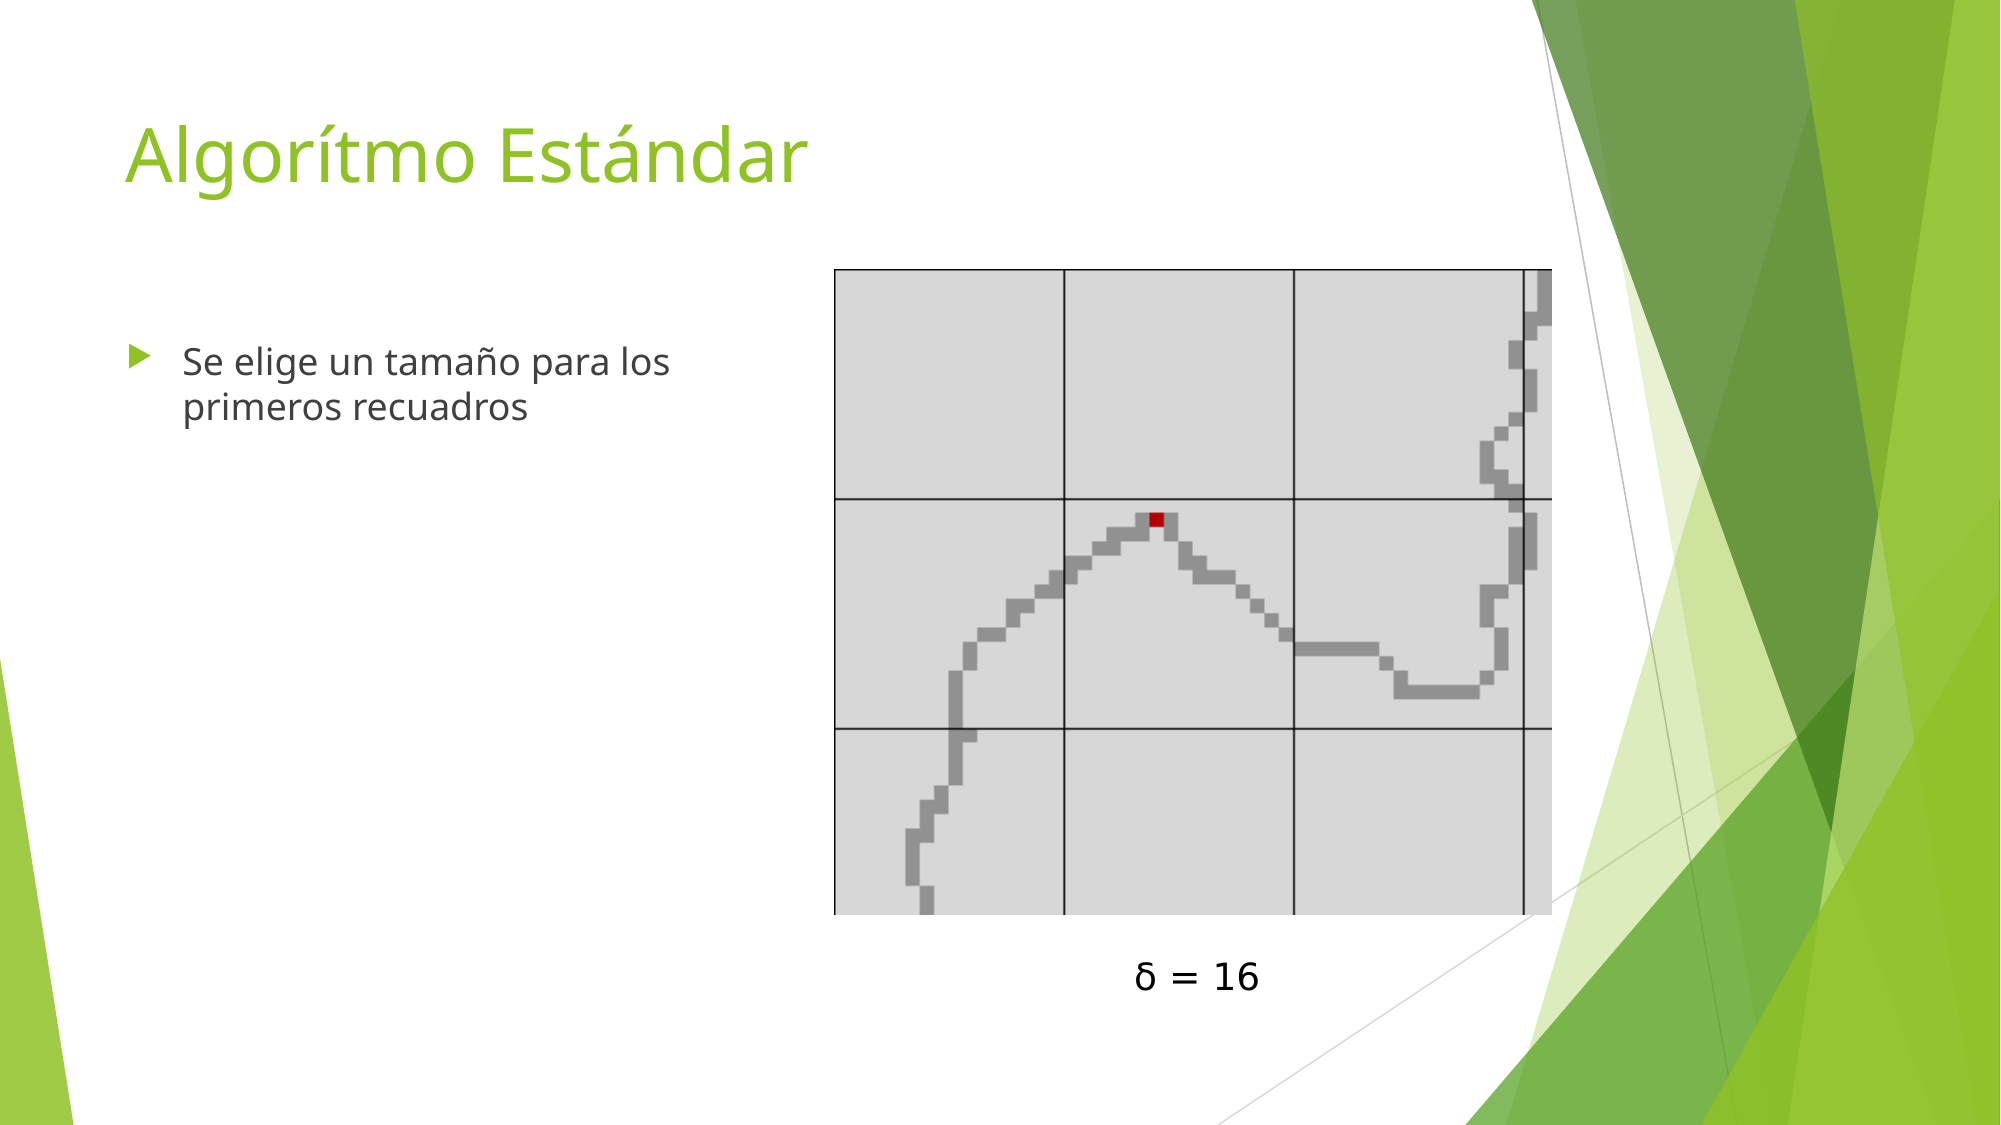

# Algorítmo Estándar
Se elige un tamaño para los primeros recuadros
δ = 16